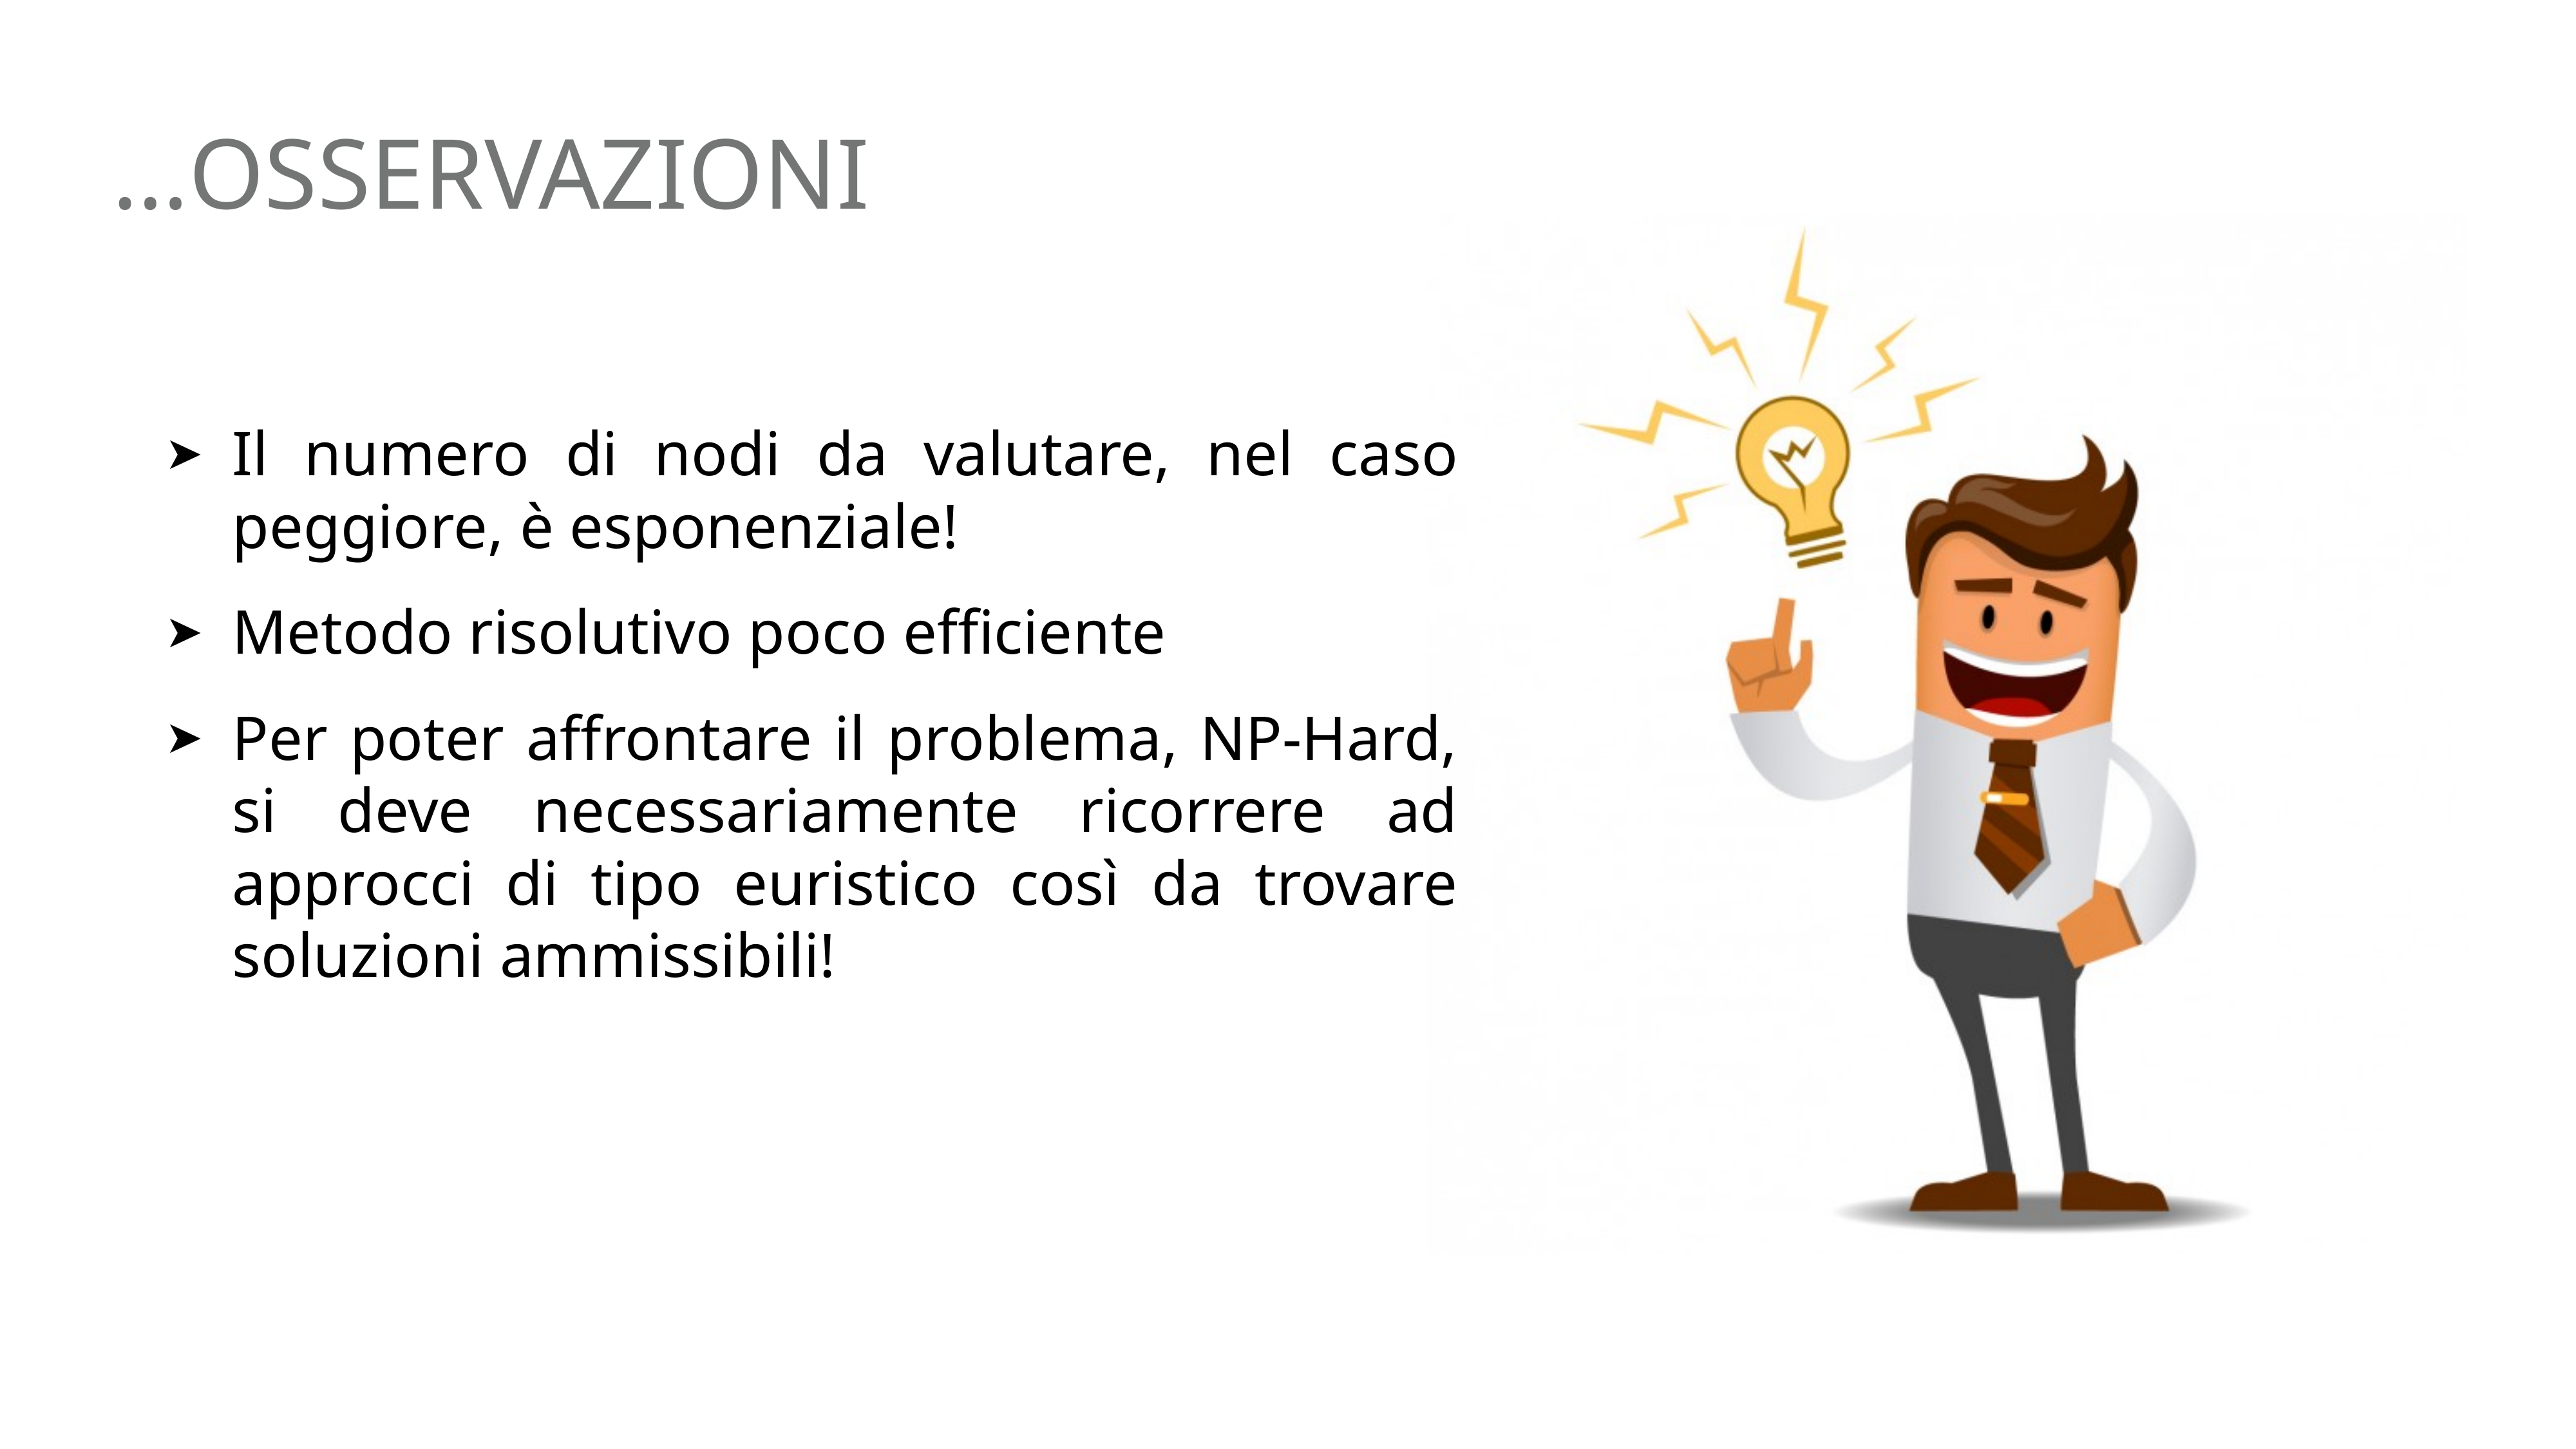

# …osservazioni
Il numero di nodi da valutare, nel caso peggiore, è esponenziale!
Metodo risolutivo poco efficiente
Per poter affrontare il problema, NP-Hard, si deve necessariamente ricorrere ad approcci di tipo euristico così da trovare soluzioni ammissibili!